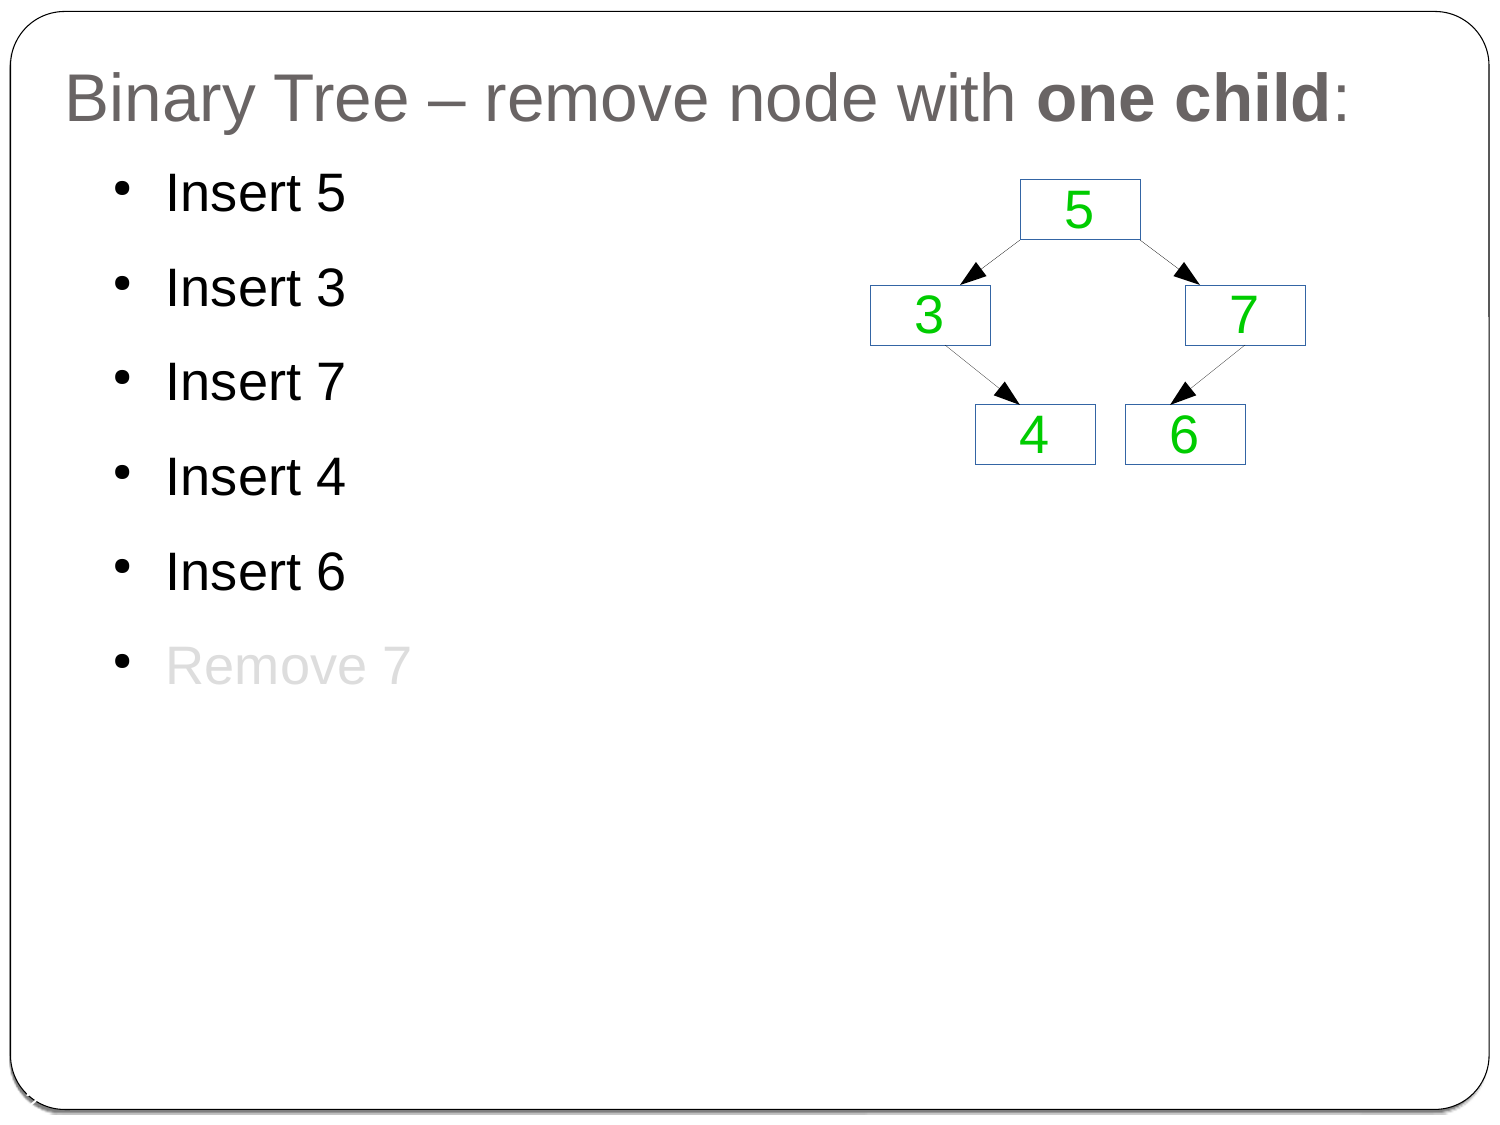

# Binary Tree – remove node with one child:
Insert 5
Insert 3
Insert 7
Insert 4
Insert 6
Remove 7
5
3
7
4
6